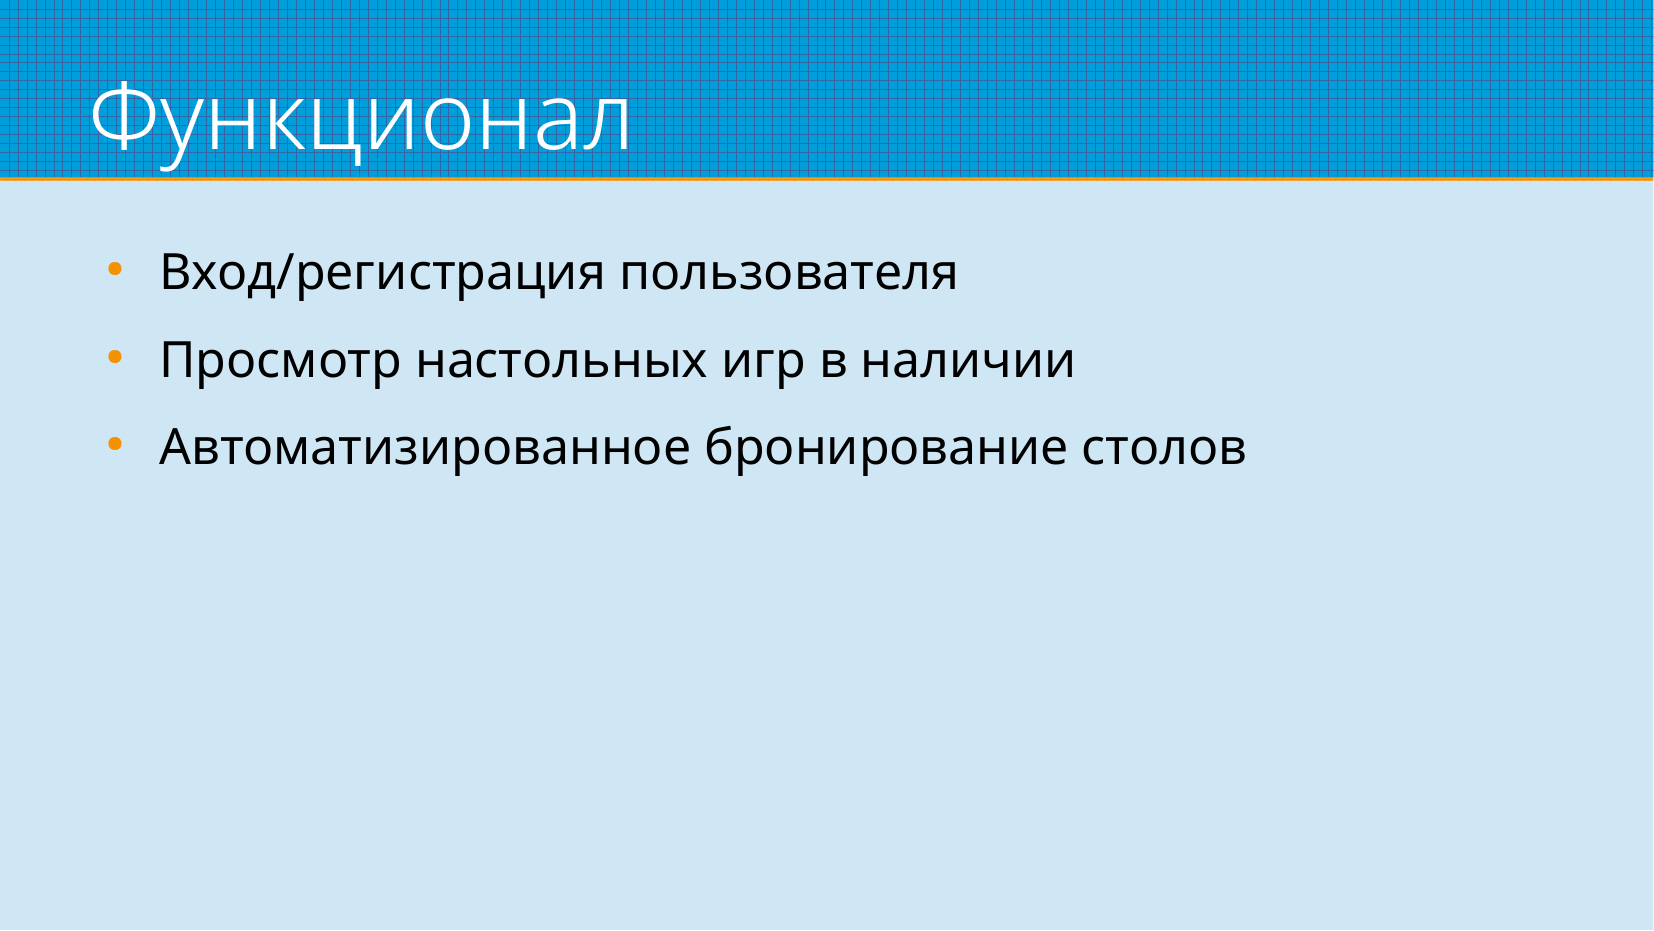

# Функционал
Вход/регистрация пользователя
Просмотр настольных игр в наличии
Автоматизированное бронирование столов